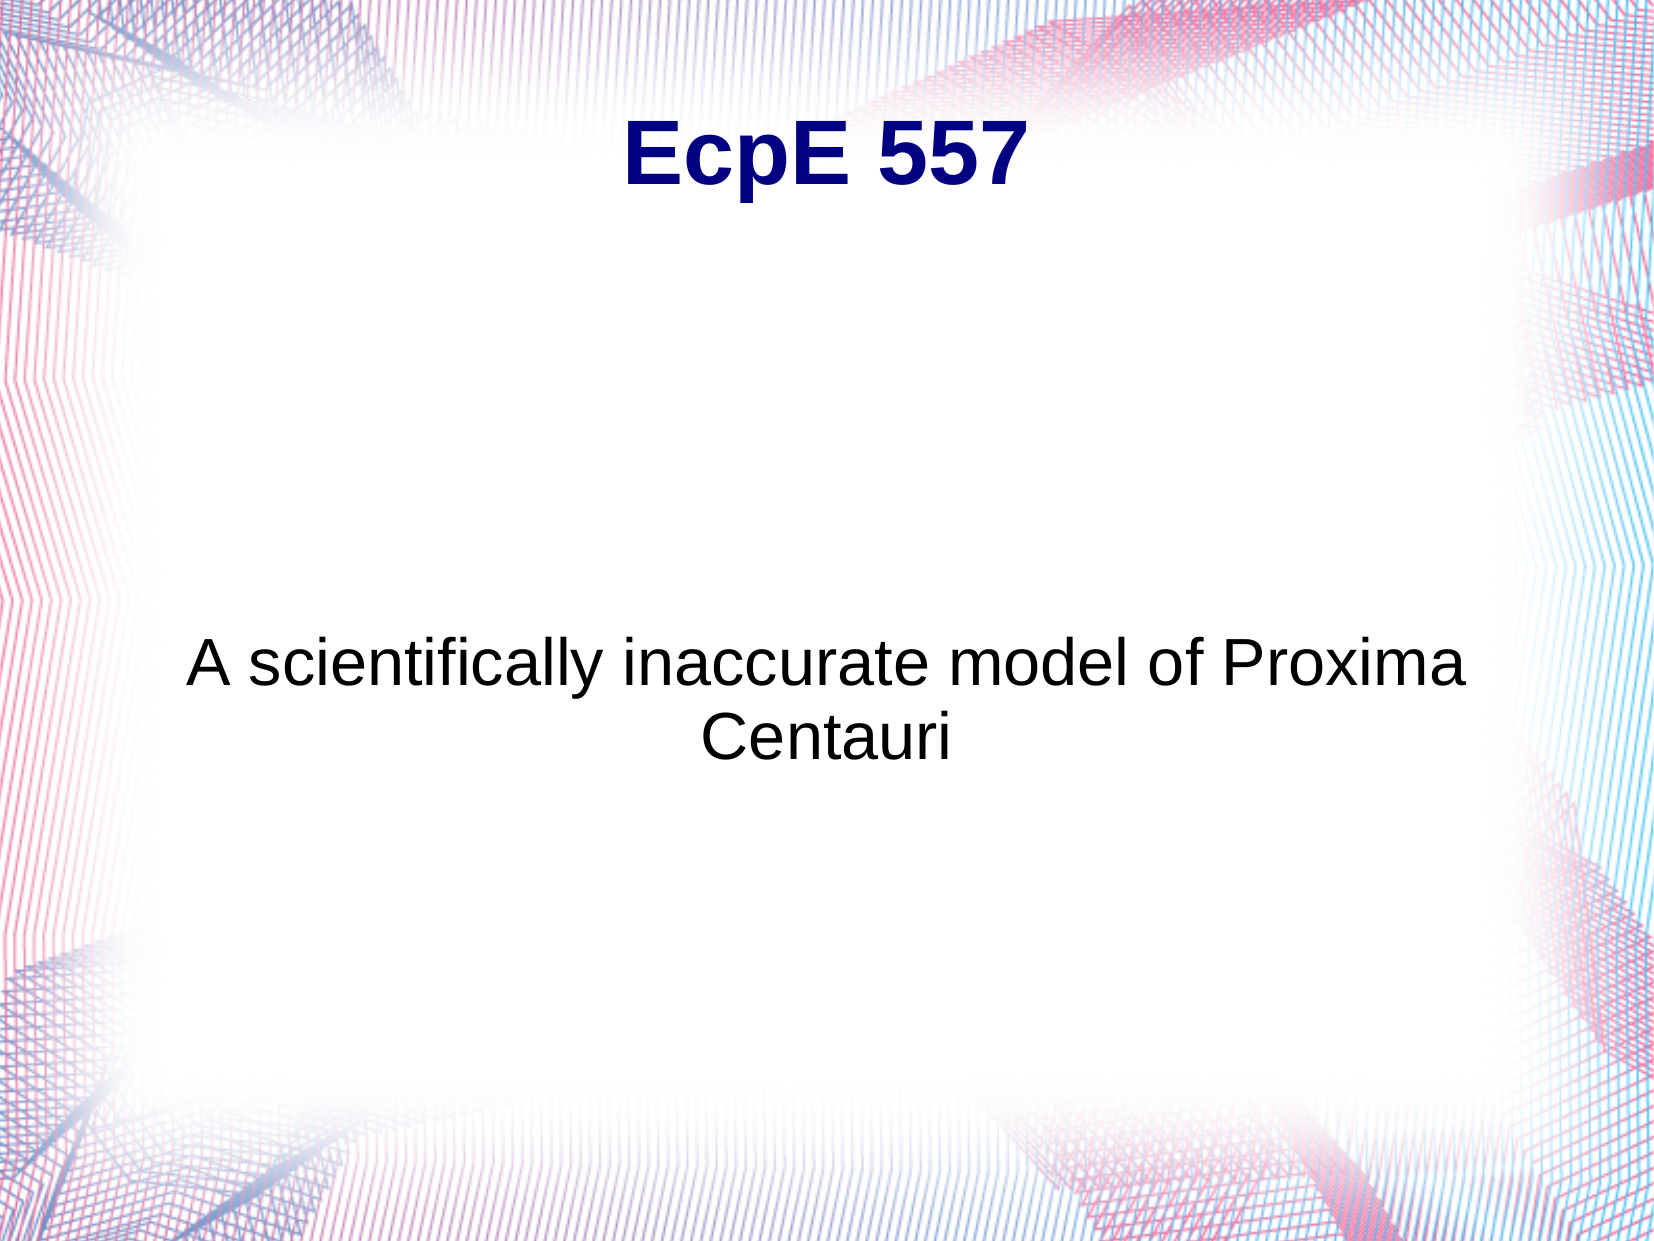

# EcpE 557
A scientifically inaccurate model of Proxima Centauri